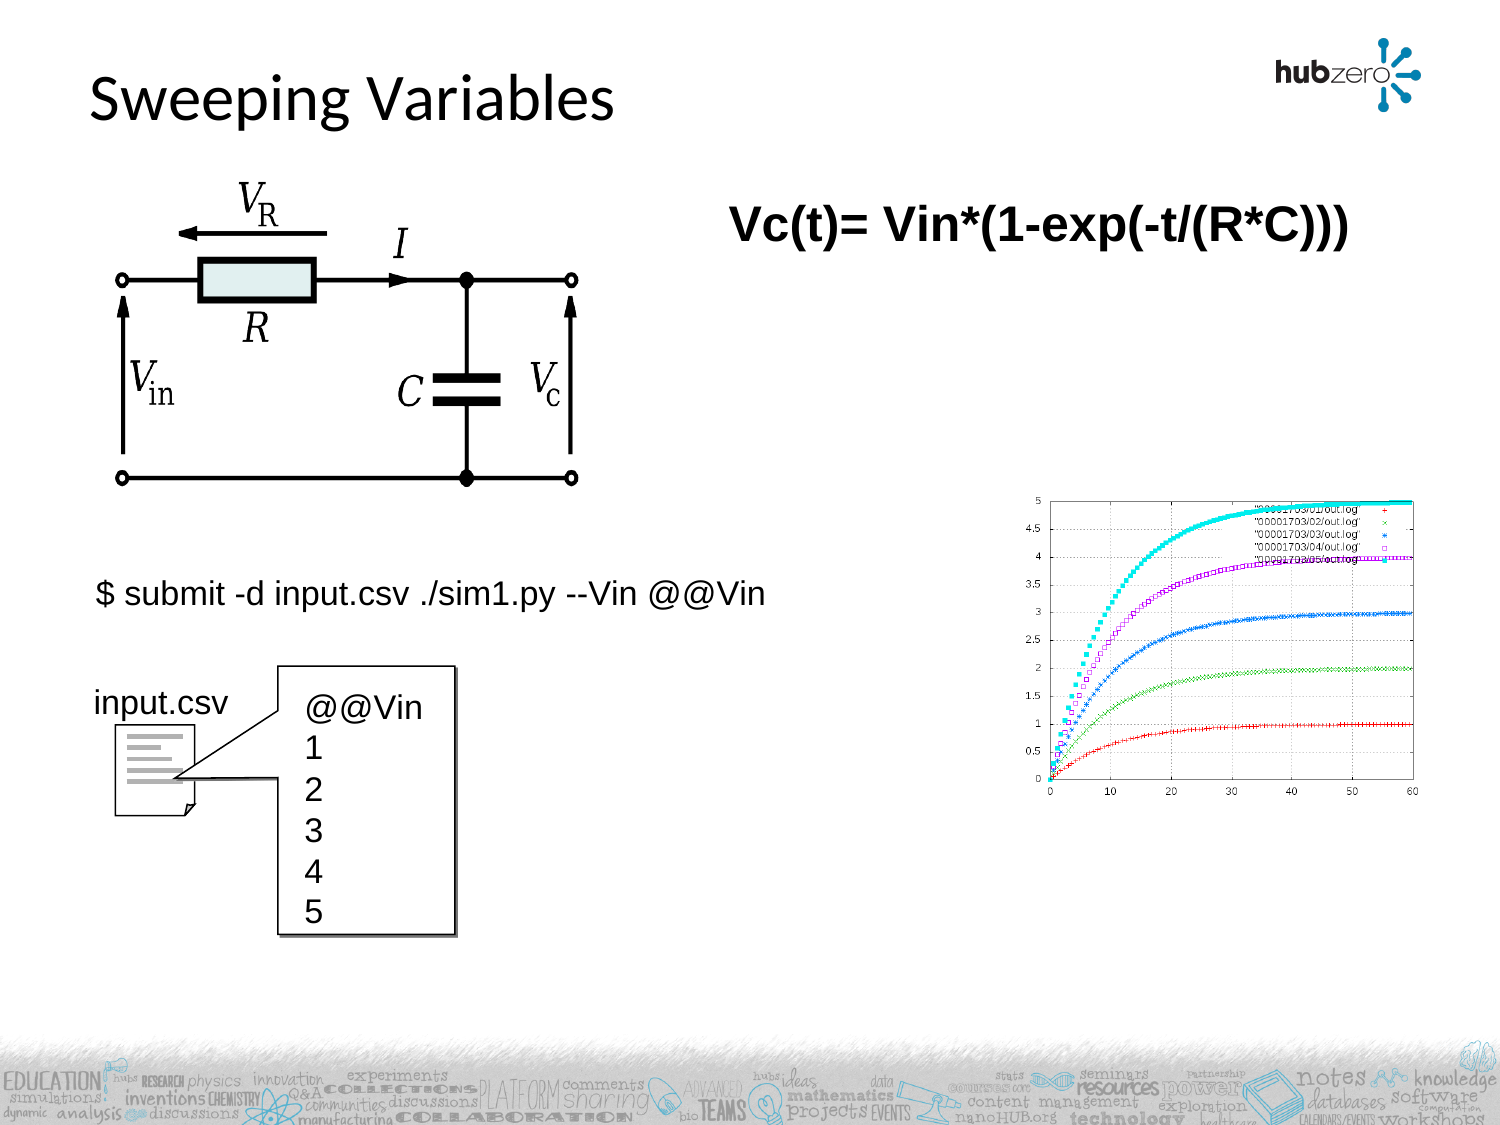

# Sweeping Variables
Vc(t)= Vin*(1-exp(-t/(R*C)))
$ submit -d input.csv ./sim1.py --Vin @@Vin
input.csv
@@Vin
1
2
3
4
5